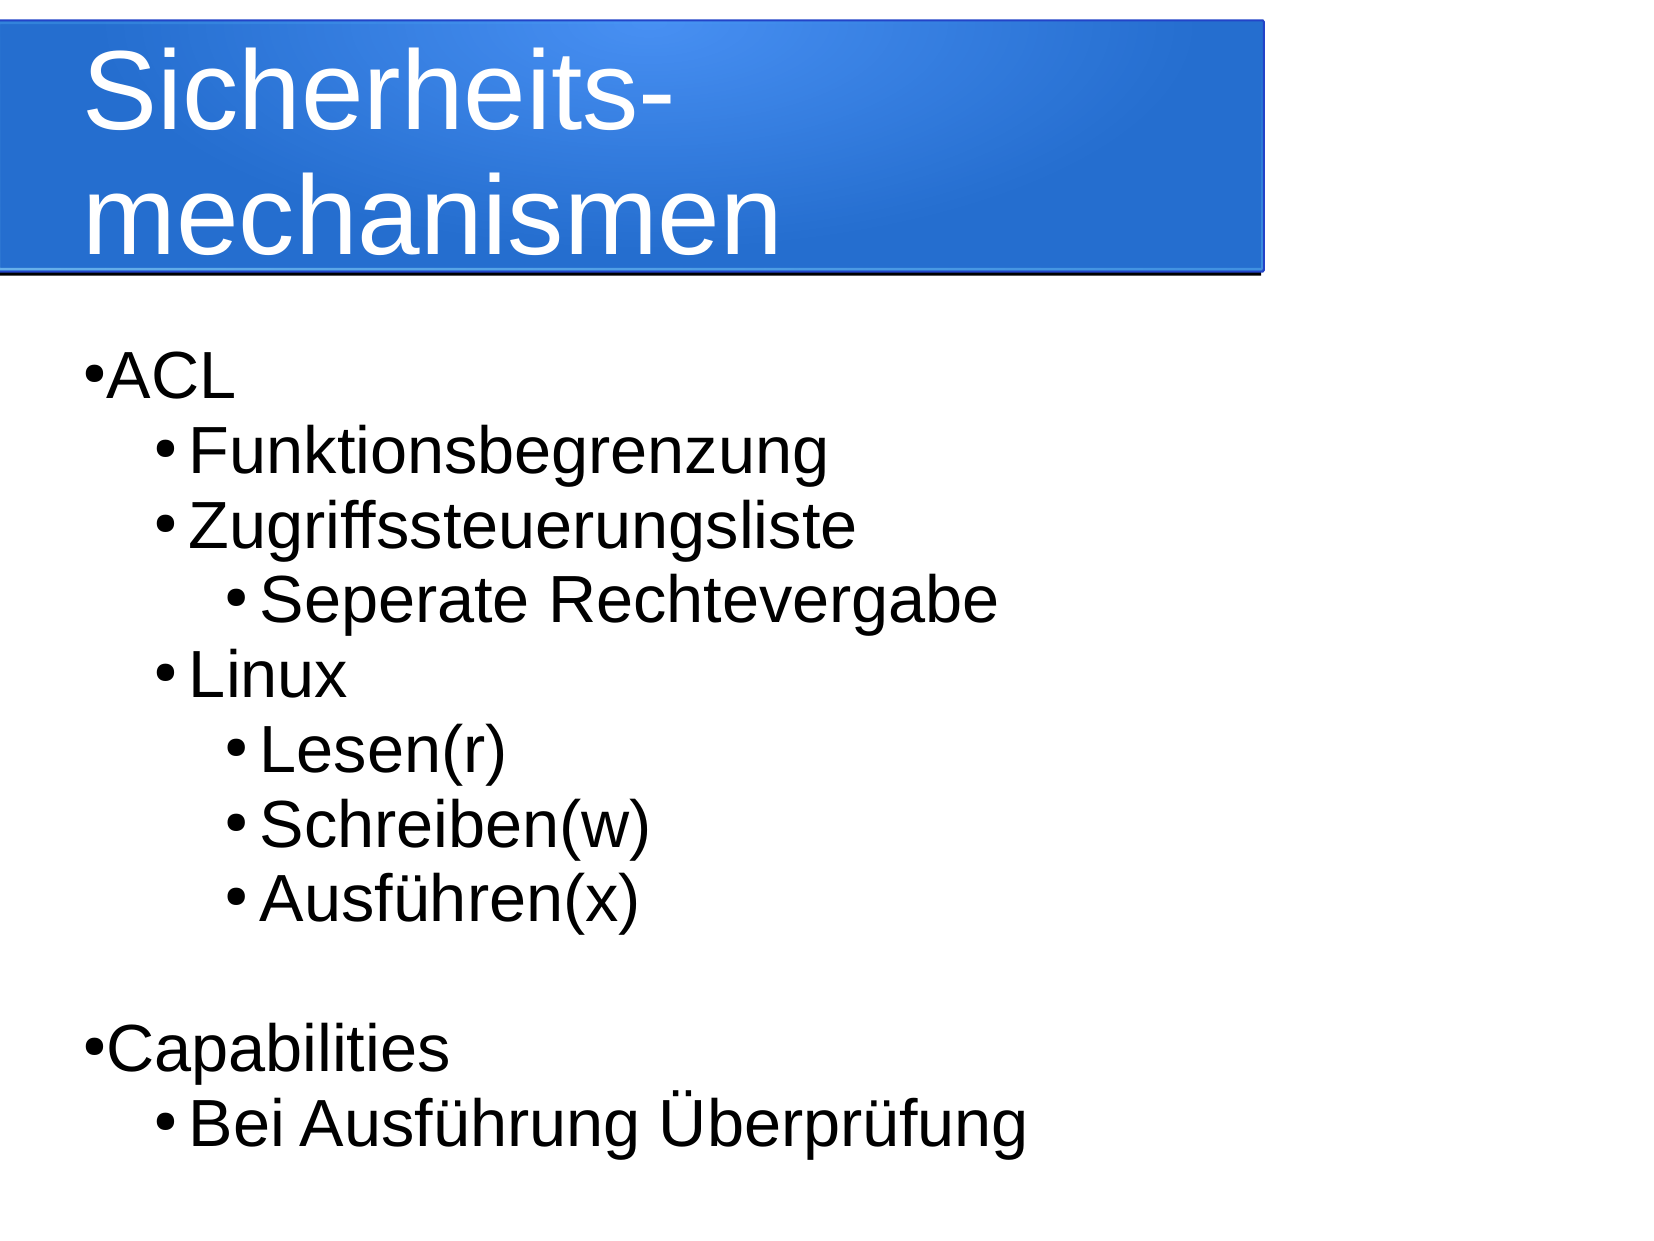

# Sicherheits- mechanismen
ACL
Funktionsbegrenzung
Zugriffssteuerungsliste
Seperate Rechtevergabe
Linux
Lesen(r)
Schreiben(w)
Ausführen(x)
Capabilities
Bei Ausführung Überprüfung